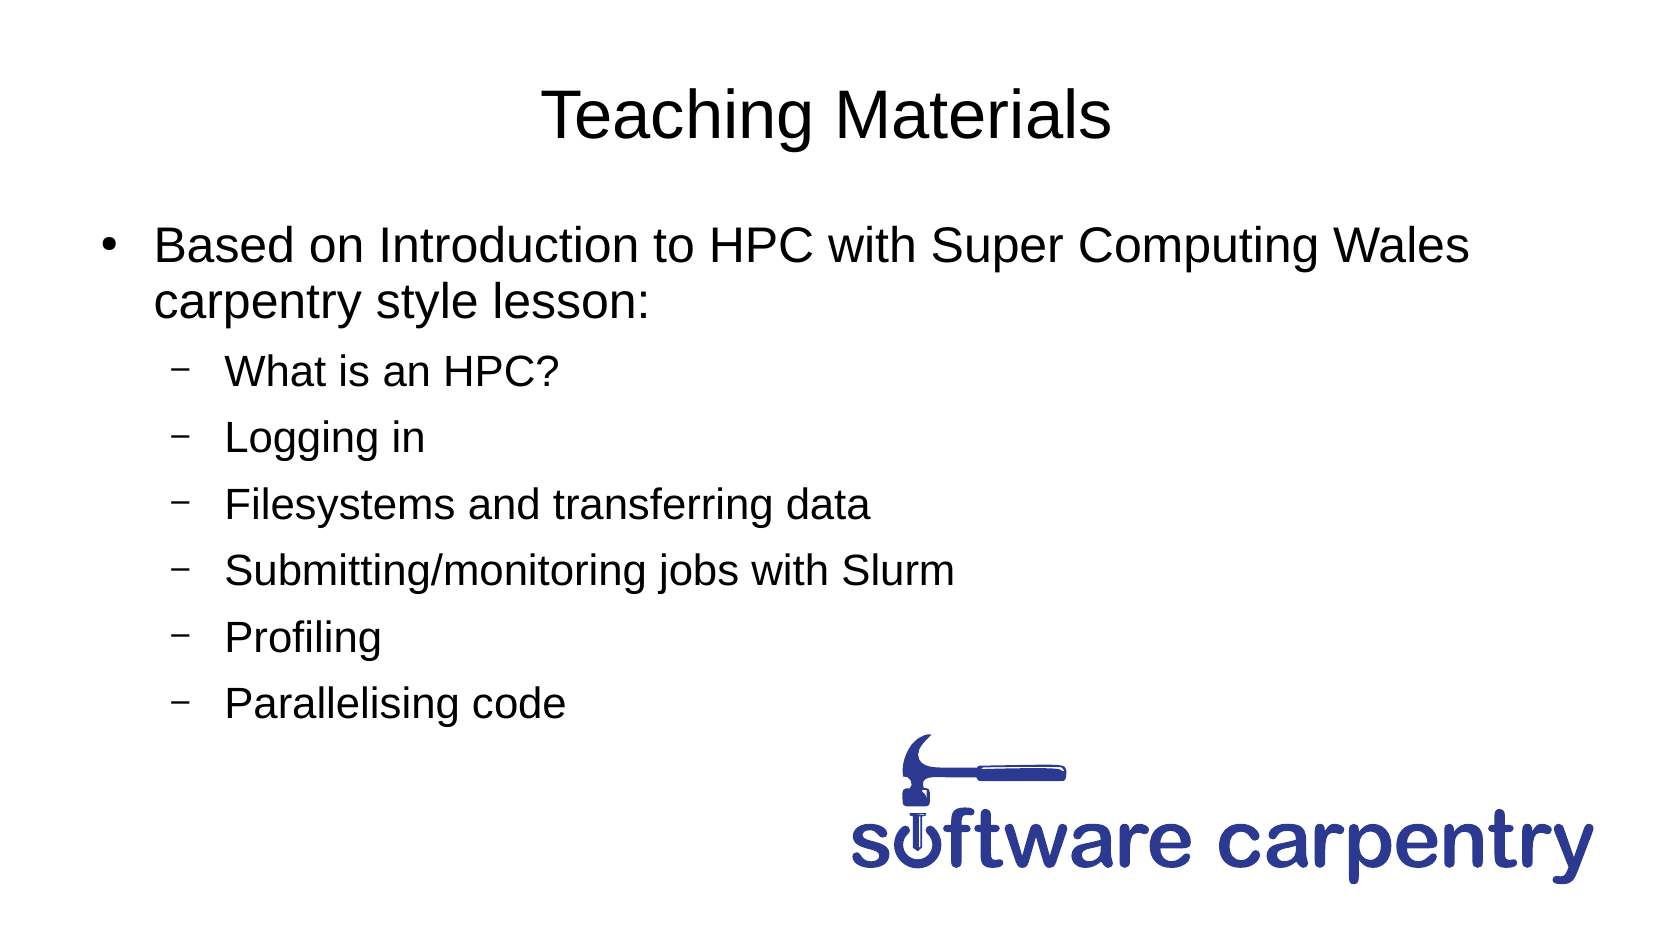

# Teaching Materials
Based on Introduction to HPC with Super Computing Wales carpentry style lesson:
What is an HPC?
Logging in
Filesystems and transferring data
Submitting/monitoring jobs with Slurm
Profiling
Parallelising code